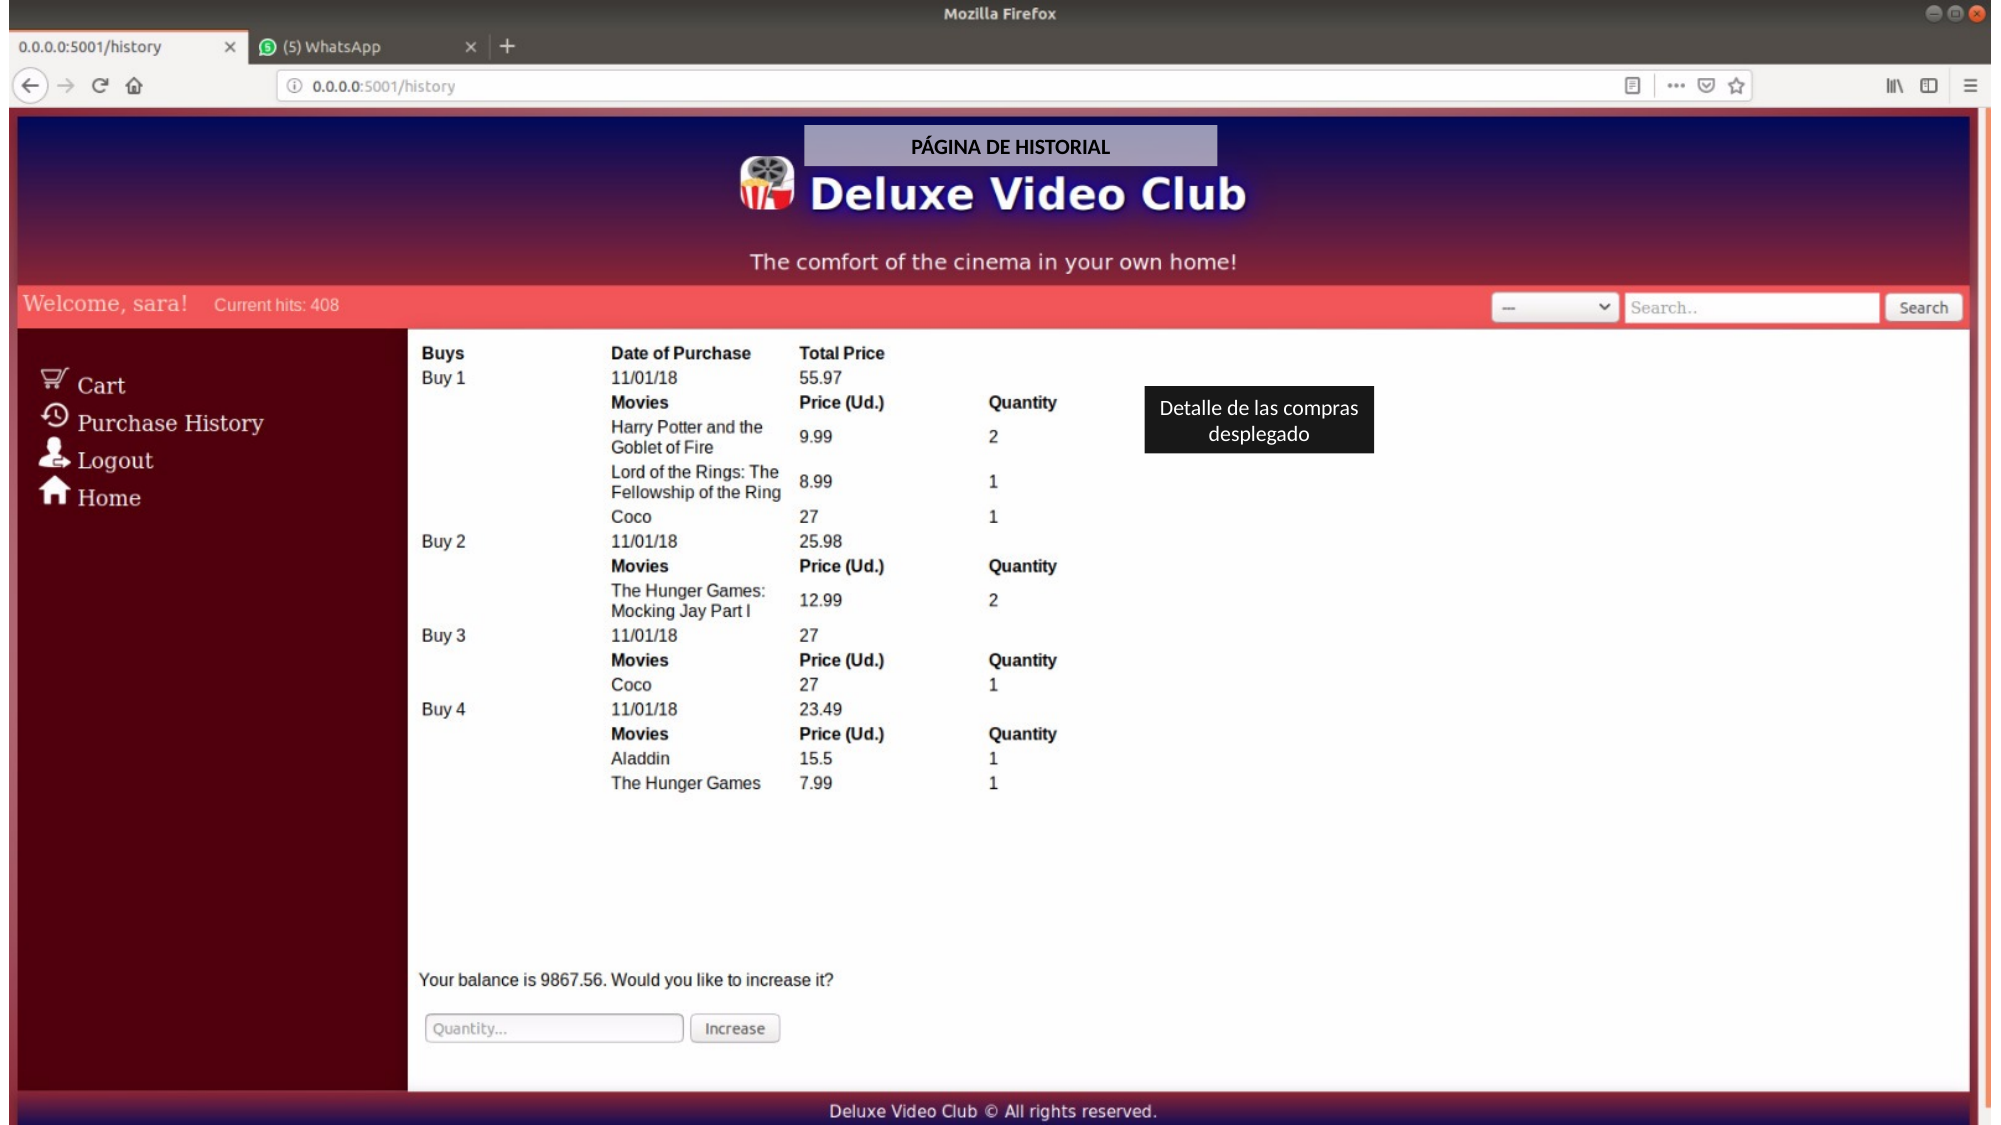

PÁGINA DE HISTORIAL
Detalle de las compras desplegado